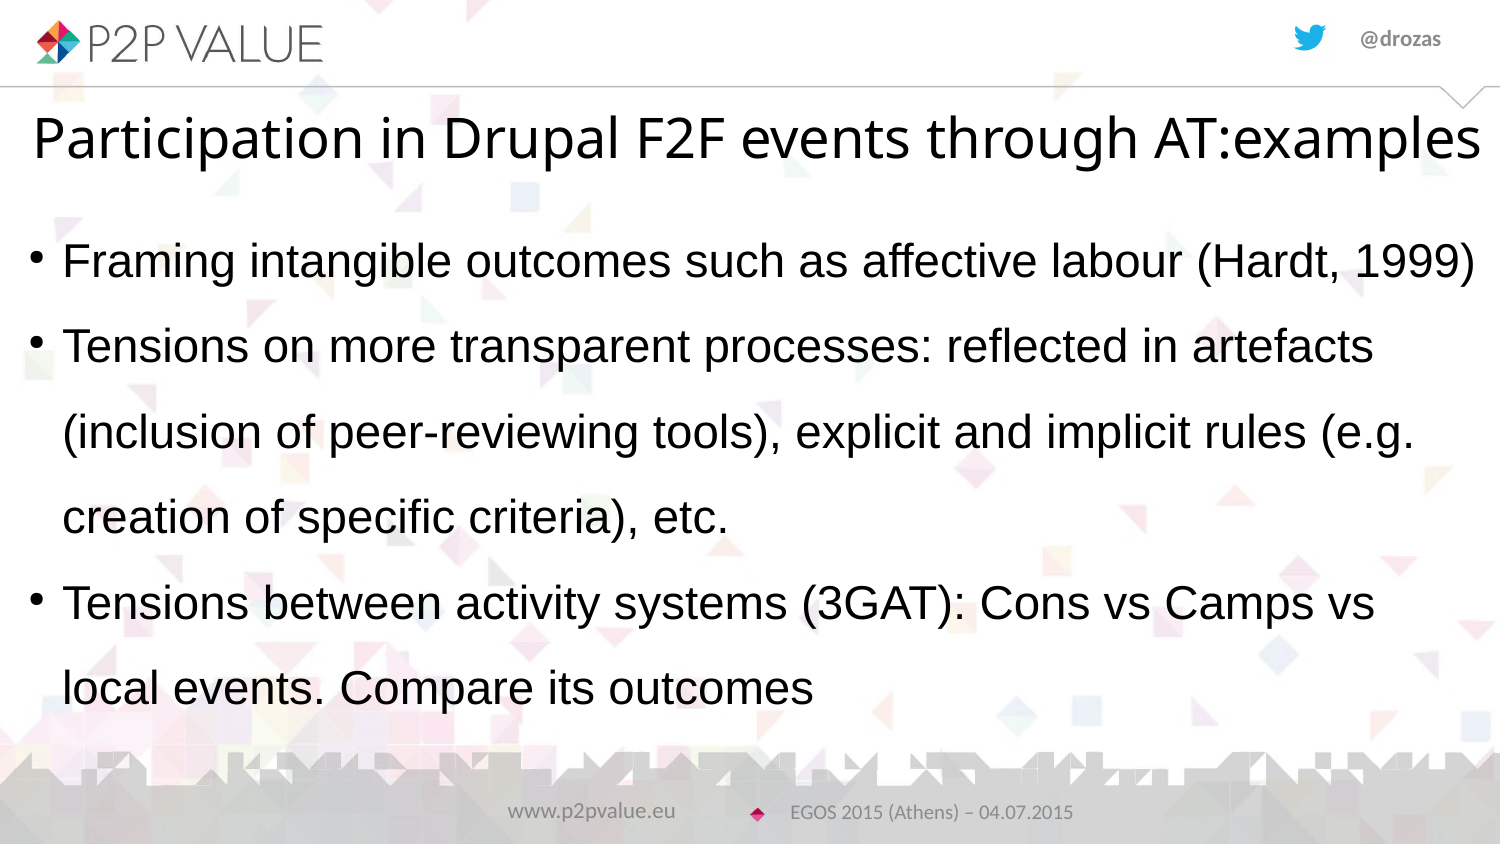

@drozas
# Participation in Drupal F2F events through AT:examples
Framing intangible outcomes such as affective labour (Hardt, 1999)
Tensions on more transparent processes: reflected in artefacts (inclusion of peer-reviewing tools), explicit and implicit rules (e.g. creation of specific criteria), etc.
Tensions between activity systems (3GAT): Cons vs Camps vs local events. Compare its outcomes
18
EGOS 2015 (Athens) – 04.07.2015
www.p2pvalue.eu